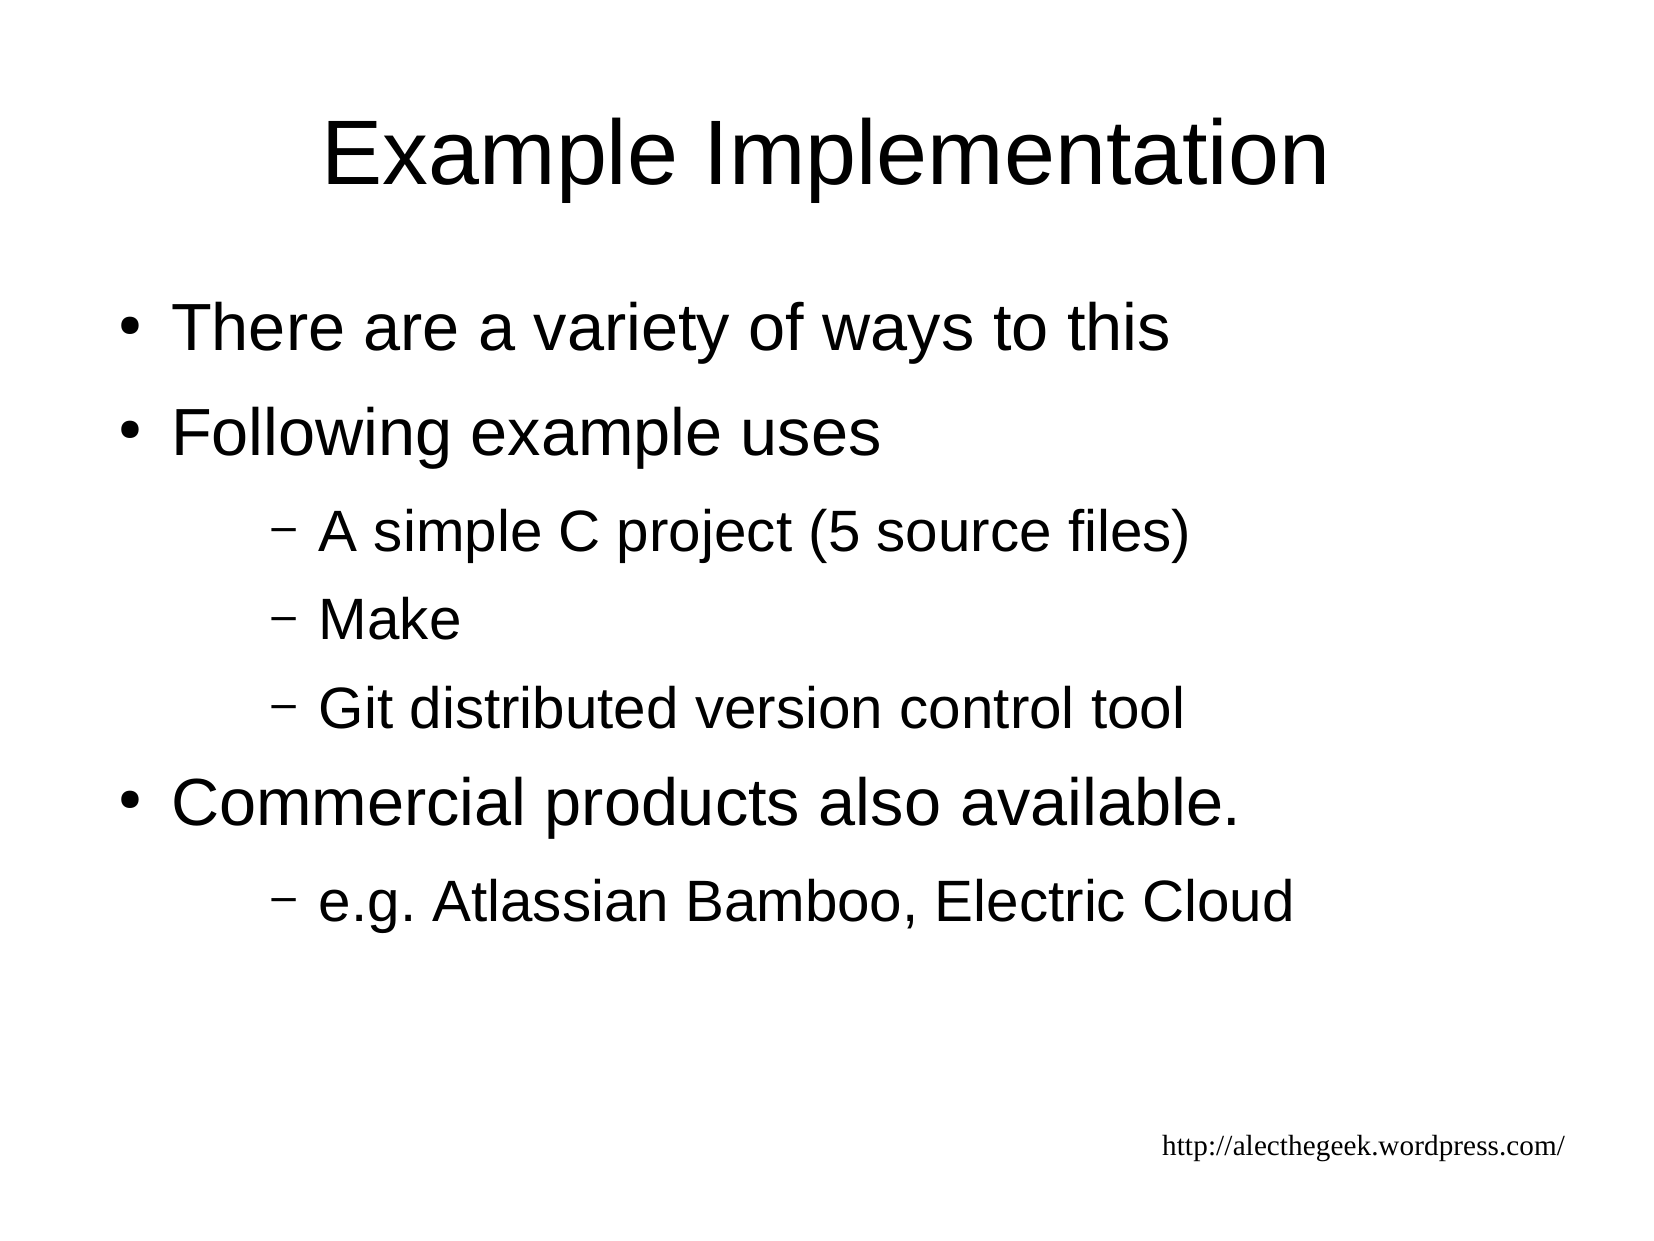

# Example Implementation
There are a variety of ways to this
Following example uses
A simple C project (5 source files)
Make
Git distributed version control tool
Commercial products also available.
e.g. Atlassian Bamboo, Electric Cloud
http://alecthegeek.wordpress.com/